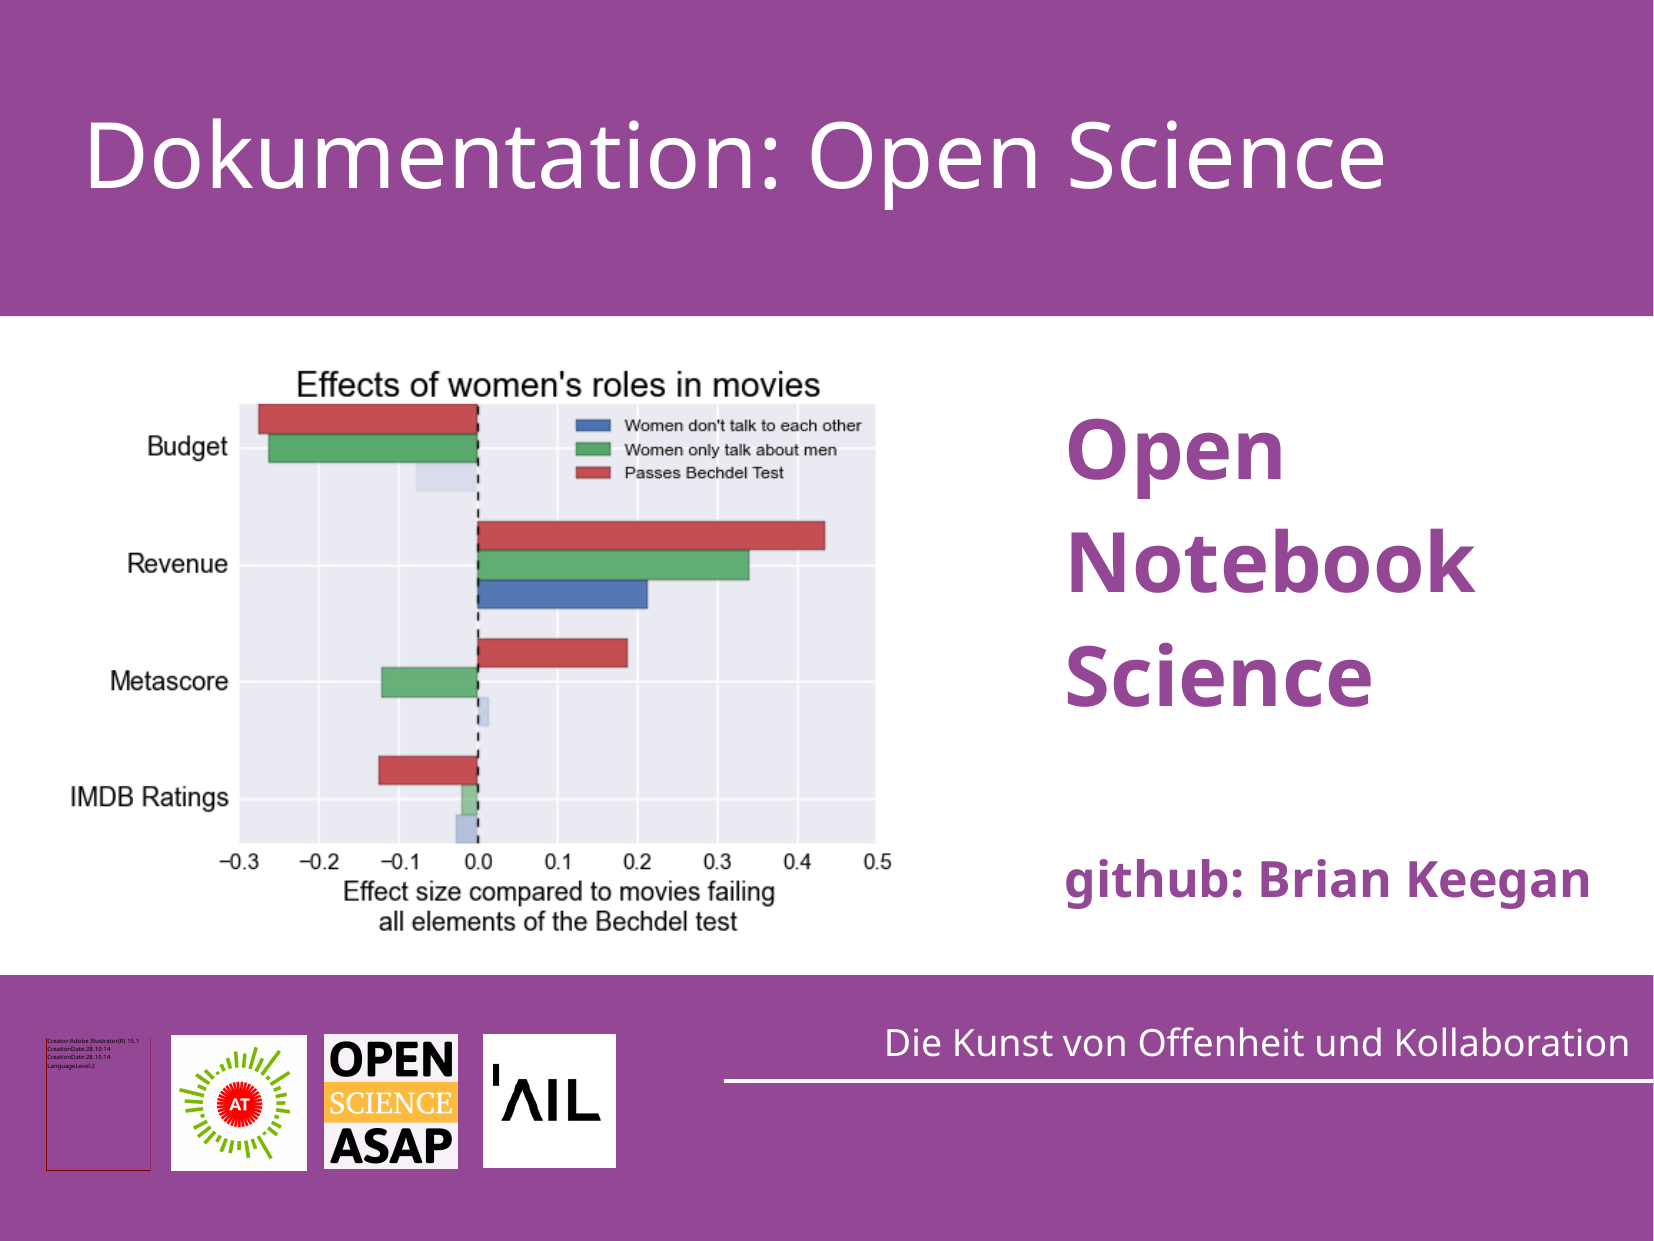

# Dokumentation: Open Science
Open Notebook
Science
github: Brian Keegan
Die Kunst von Offenheit und Kollaboration